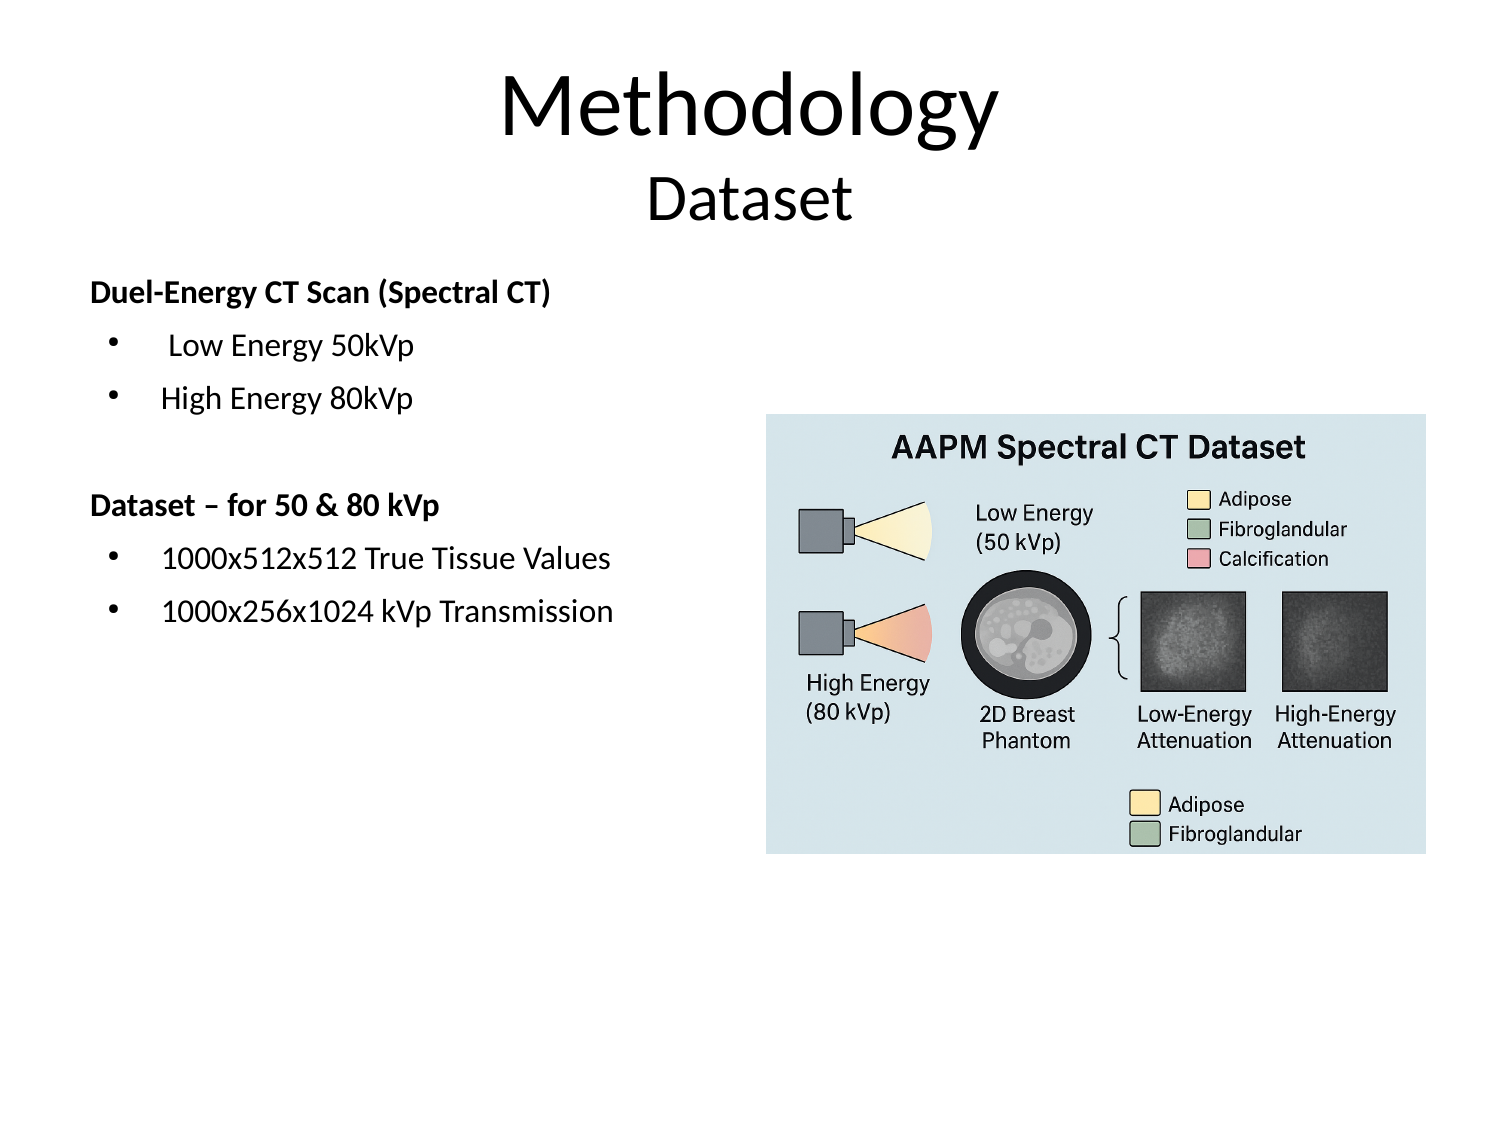

# Methodology Dataset
Duel-Energy CT Scan (Spectral CT)
 Low Energy 50kVp
High Energy 80kVp
Dataset – for 50 & 80 kVp
1000x512x512 True Tissue Values
1000x256x1024 kVp Transmission